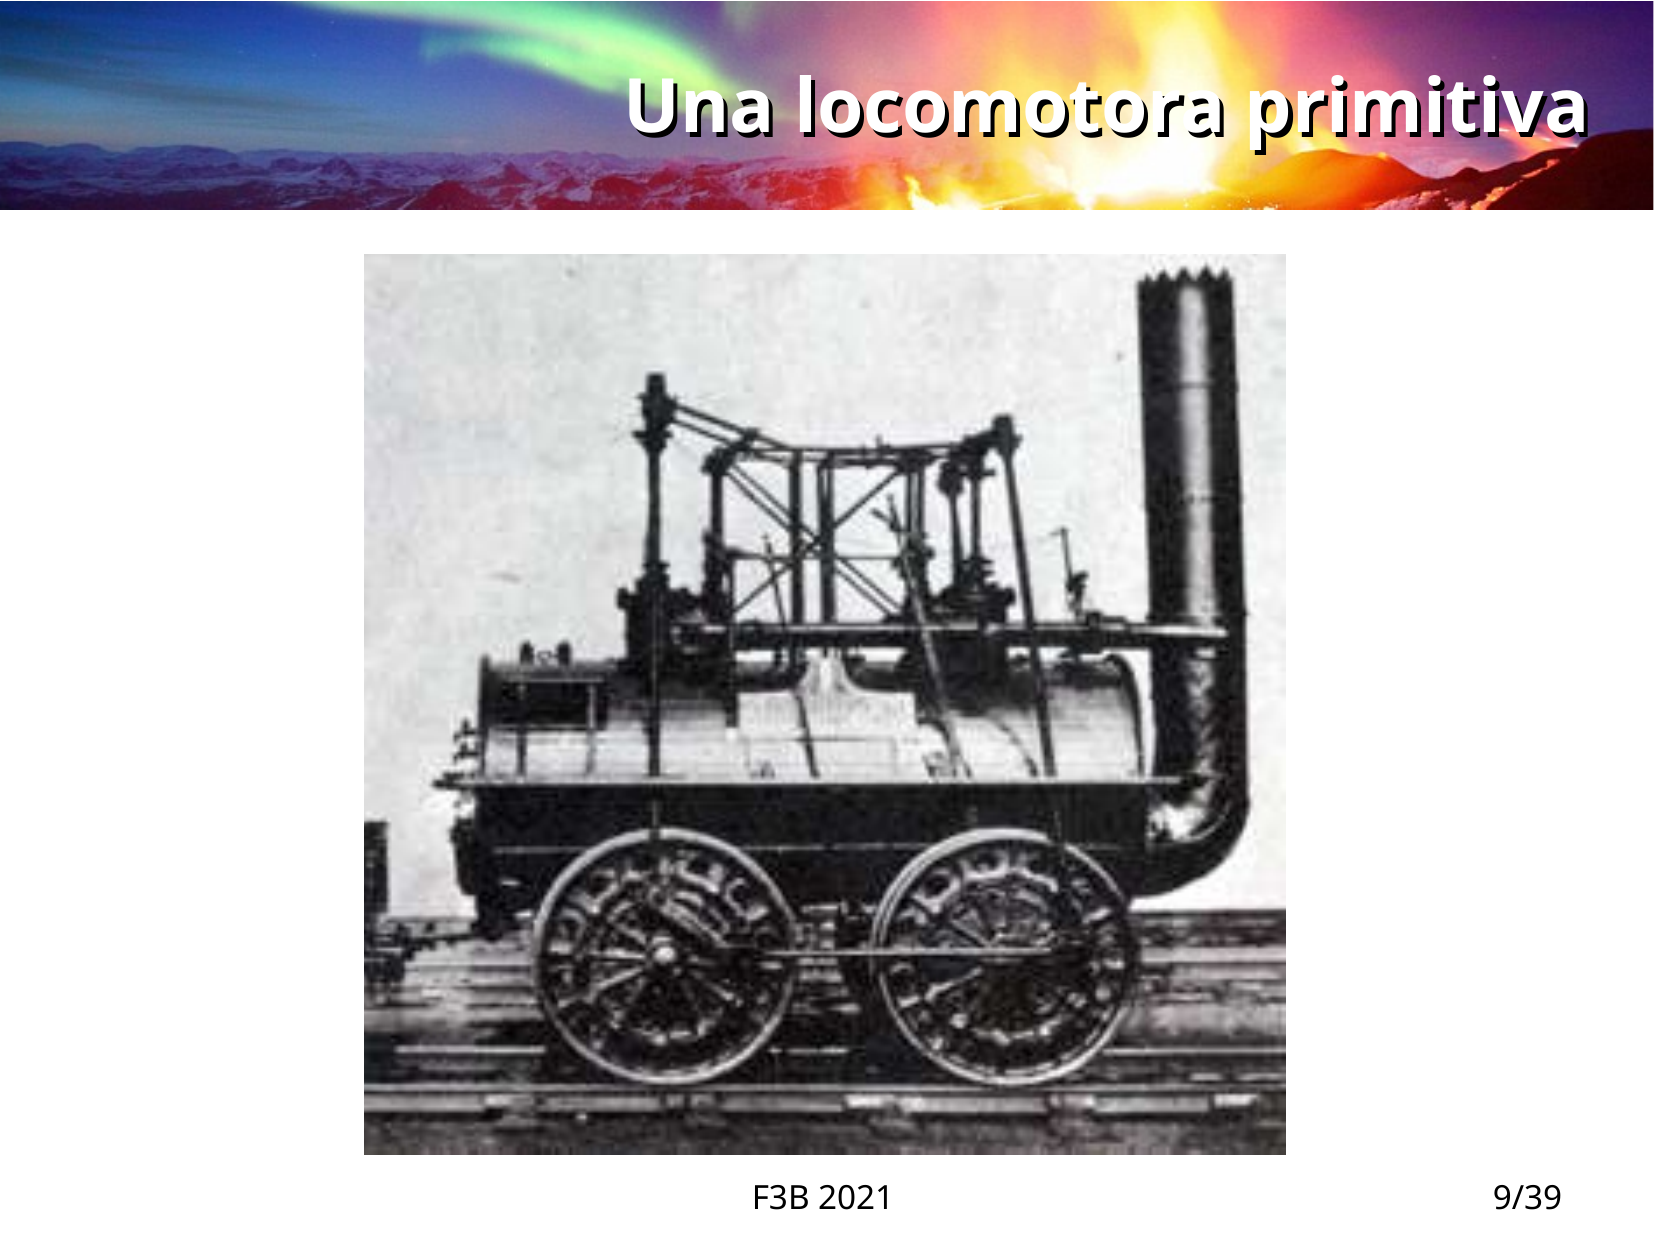

# Una locomotora primitiva
F3B 2021
9